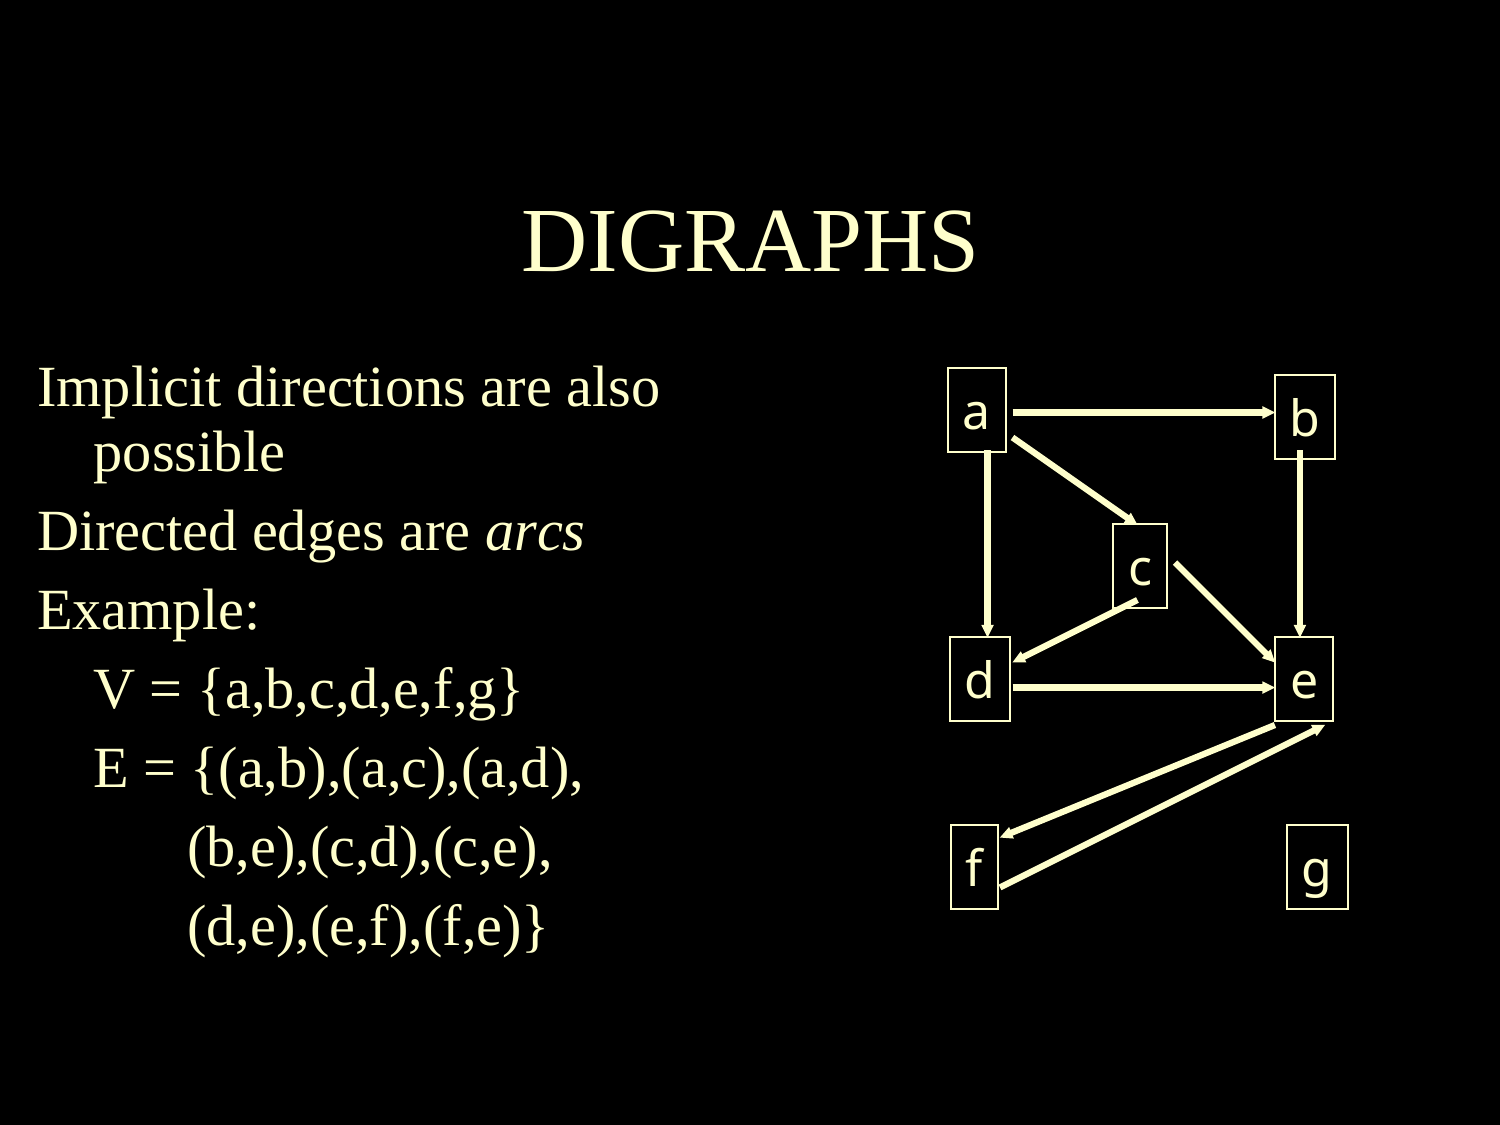

# DIGRAPHS
Implicit directions are also possible
Directed edges are arcs
Example:
	V = {a,b,c,d,e,f,g}
	E = {(a,b),(a,c),(a,d),
		(b,e),(c,d),(c,e),
		(d,e),(e,f),(f,e)}
a
b
c
d
e
f
g